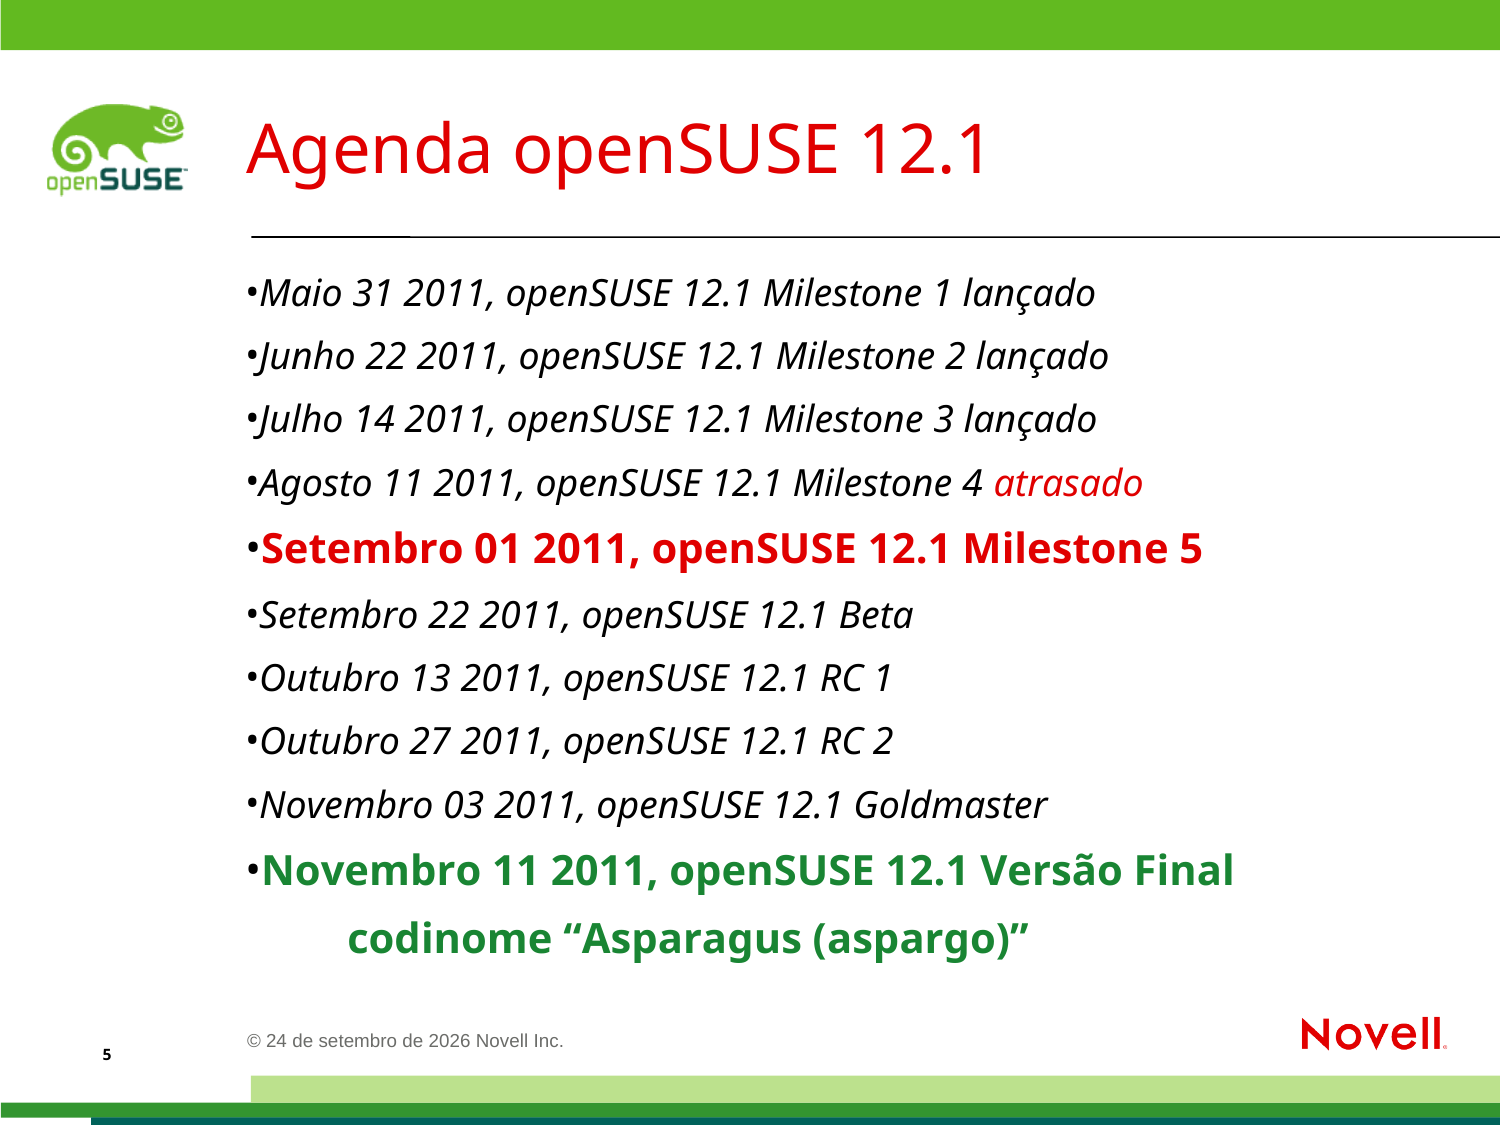

# Agenda openSUSE 12.1
Maio 31 2011, openSUSE 12.1 Milestone 1 lançado
Junho 22 2011, openSUSE 12.1 Milestone 2 lançado
Julho 14 2011, openSUSE 12.1 Milestone 3 lançado
Agosto 11 2011, openSUSE 12.1 Milestone 4 atrasado
Setembro 01 2011, openSUSE 12.1 Milestone 5
Setembro 22 2011, openSUSE 12.1 Beta
Outubro 13 2011, openSUSE 12.1 RC 1
Outubro 27 2011, openSUSE 12.1 RC 2
Novembro 03 2011, openSUSE 12.1 Goldmaster
Novembro 11 2011, openSUSE 12.1 Versão Final
codinome “Asparagus (aspargo)”